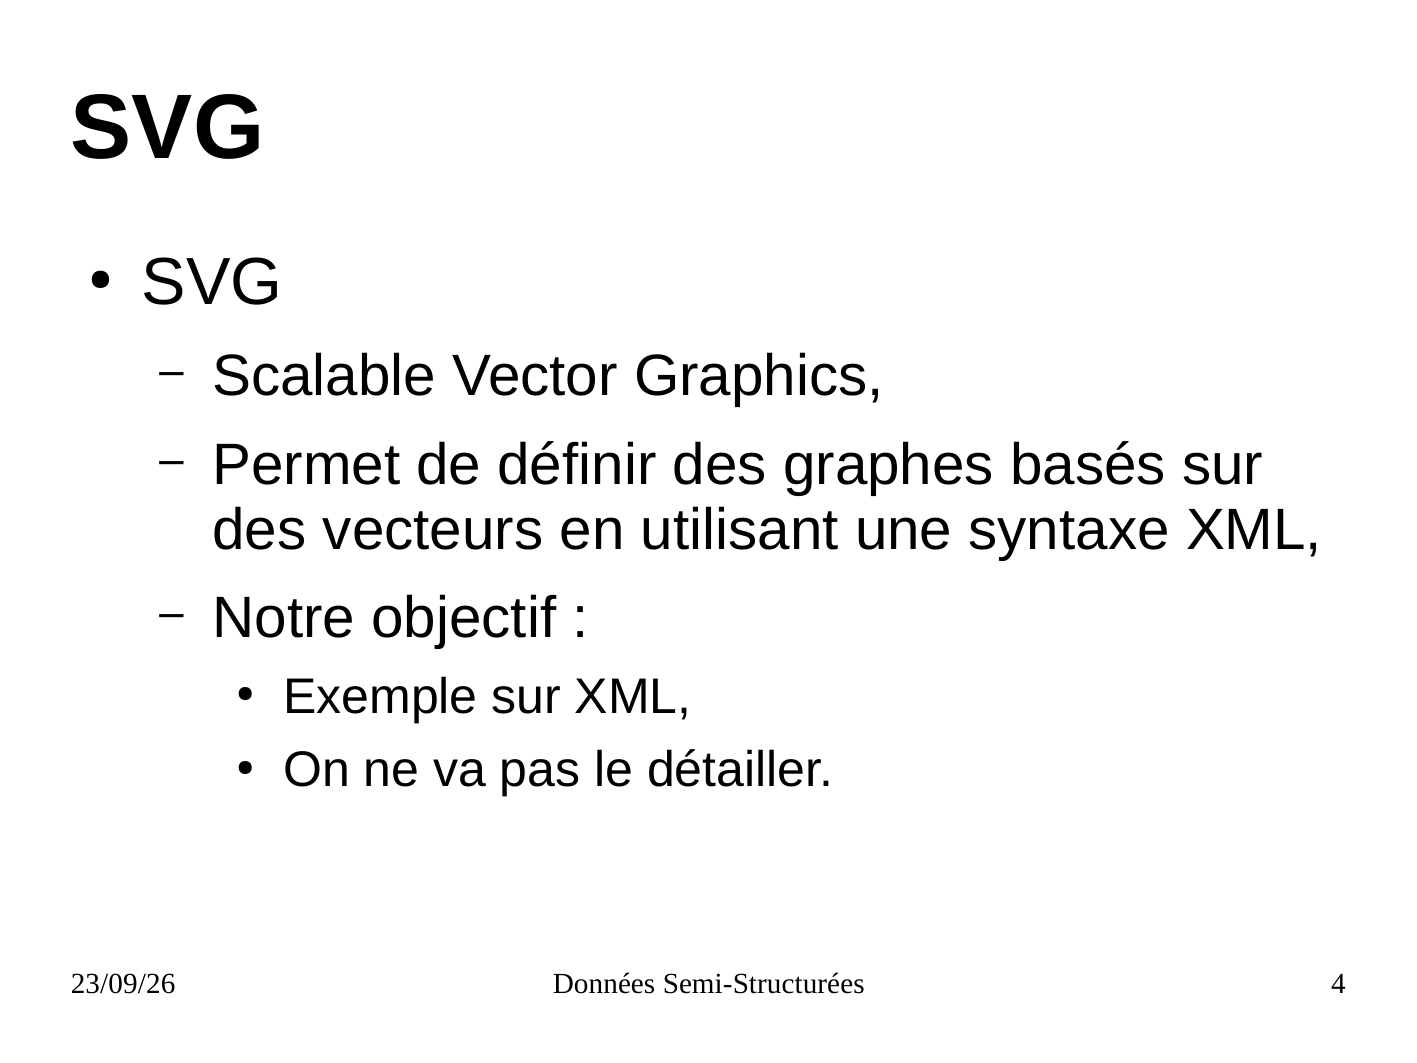

# SVG
SVG
Scalable Vector Graphics,
Permet de définir des graphes basés sur des vecteurs en utilisant une syntaxe XML,
Notre objectif :
Exemple sur XML,
On ne va pas le détailler.
Données Semi-Structurées
4